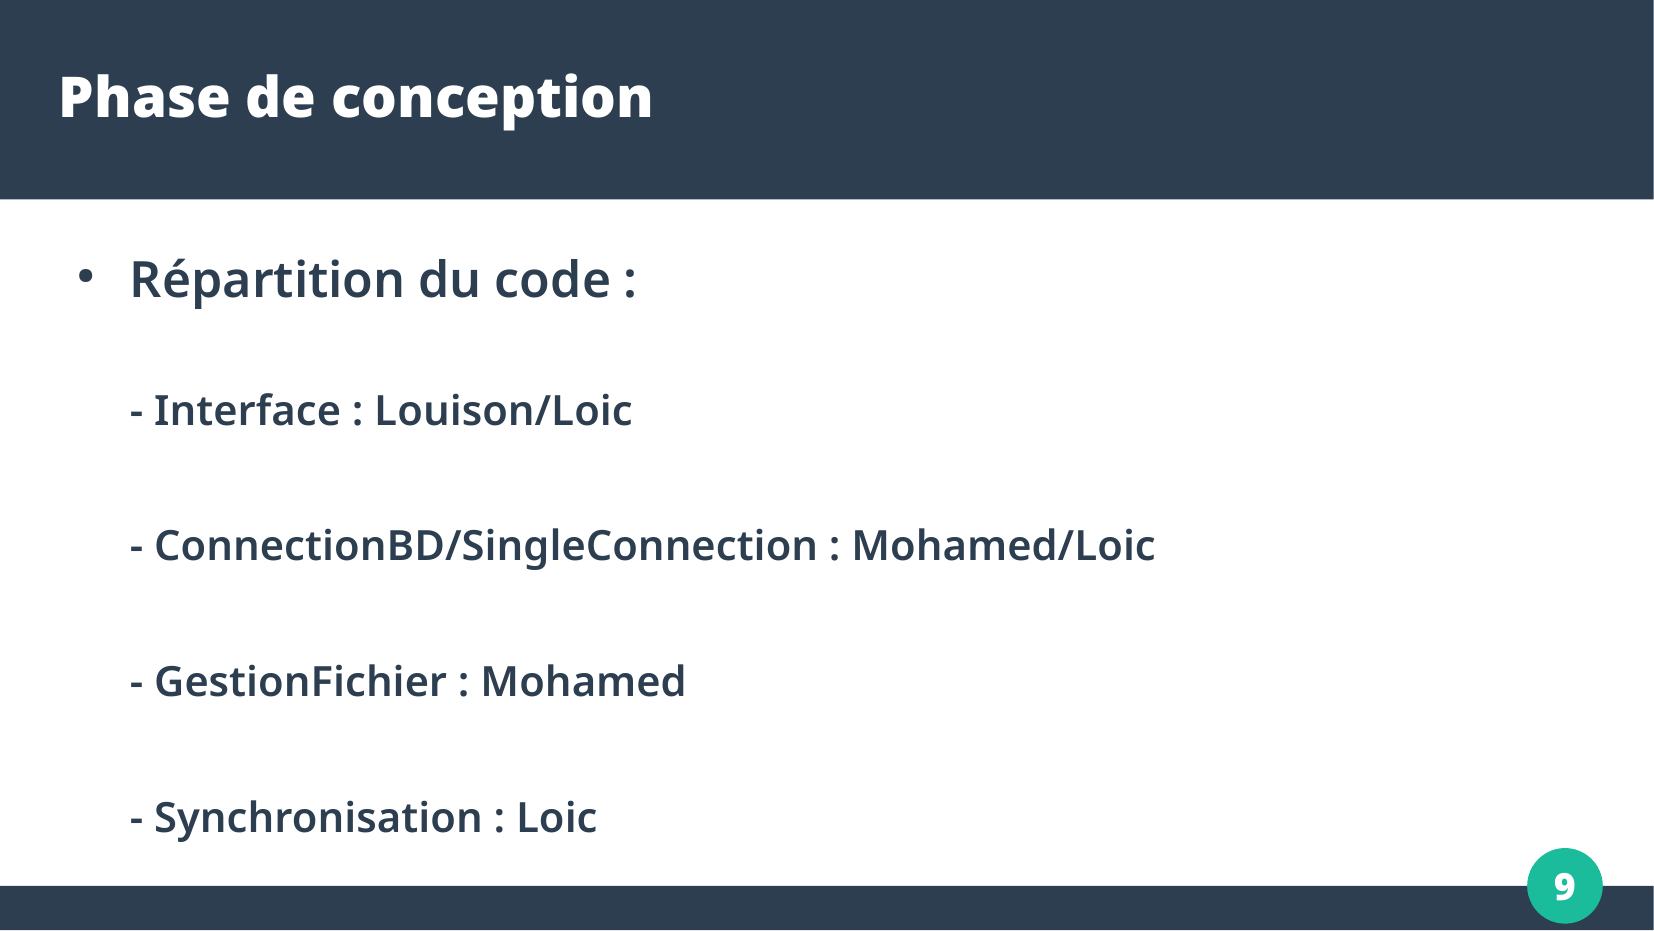

# Phase de conception
Répartition du code :
- Interface : Louison/Loic
- ConnectionBD/SingleConnection : Mohamed/Loic
- GestionFichier : Mohamed
- Synchronisation : Loic